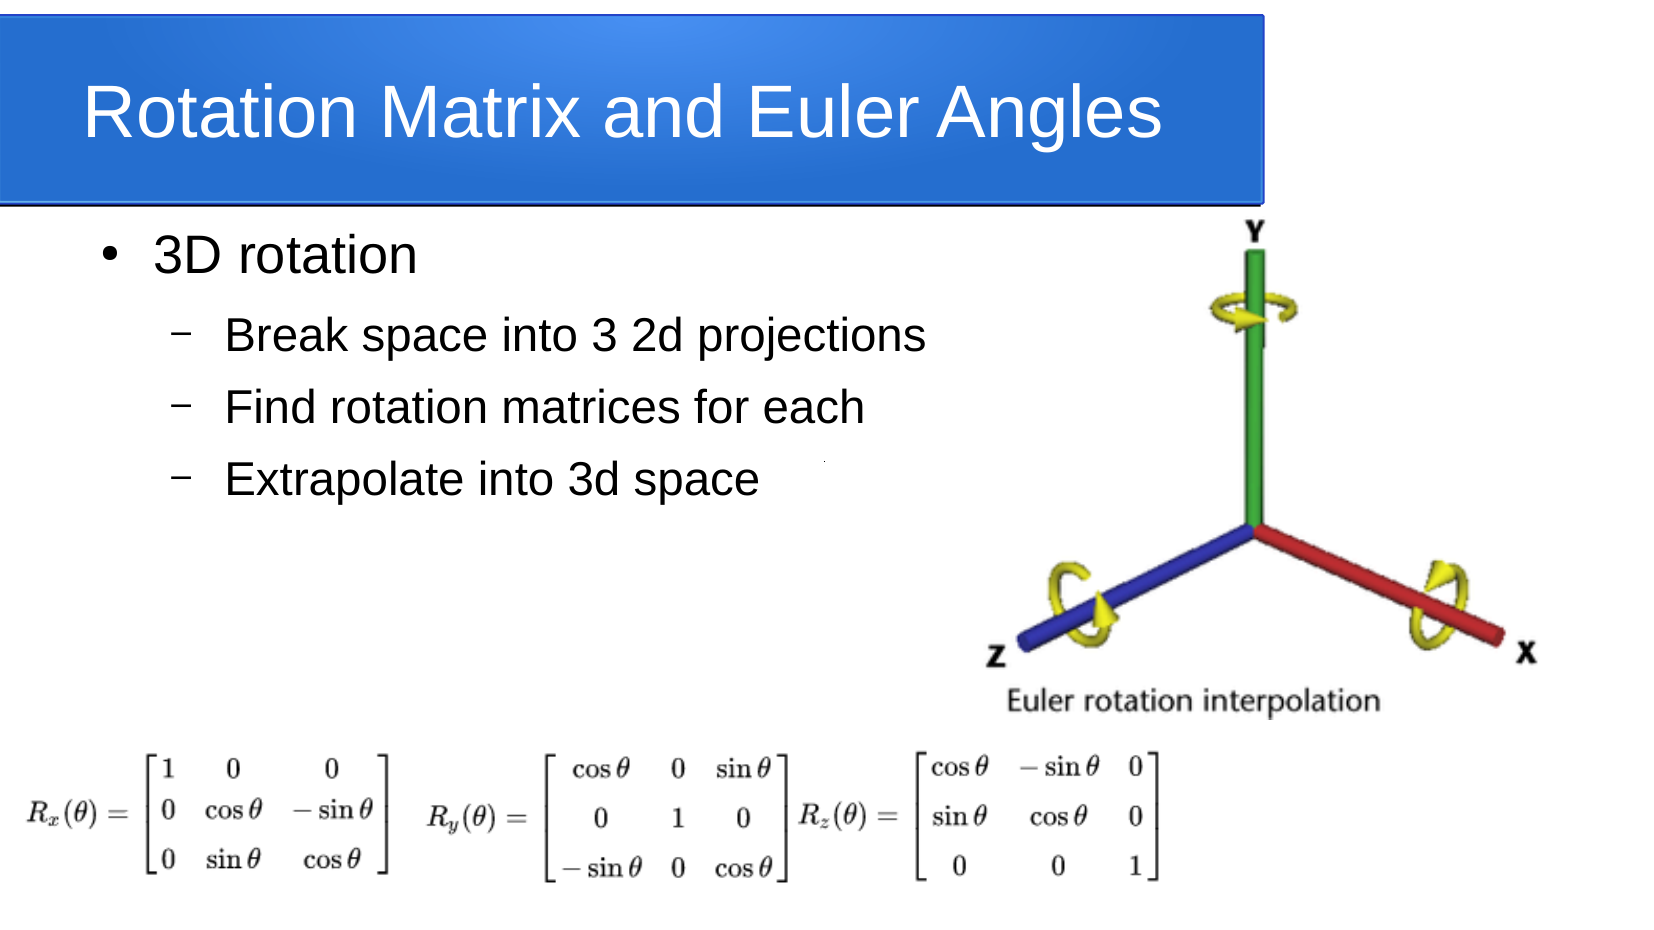

# Rotation Matrix and Euler Angles
3D rotation
Break space into 3 2d projections
Find rotation matrices for each
Extrapolate into 3d space